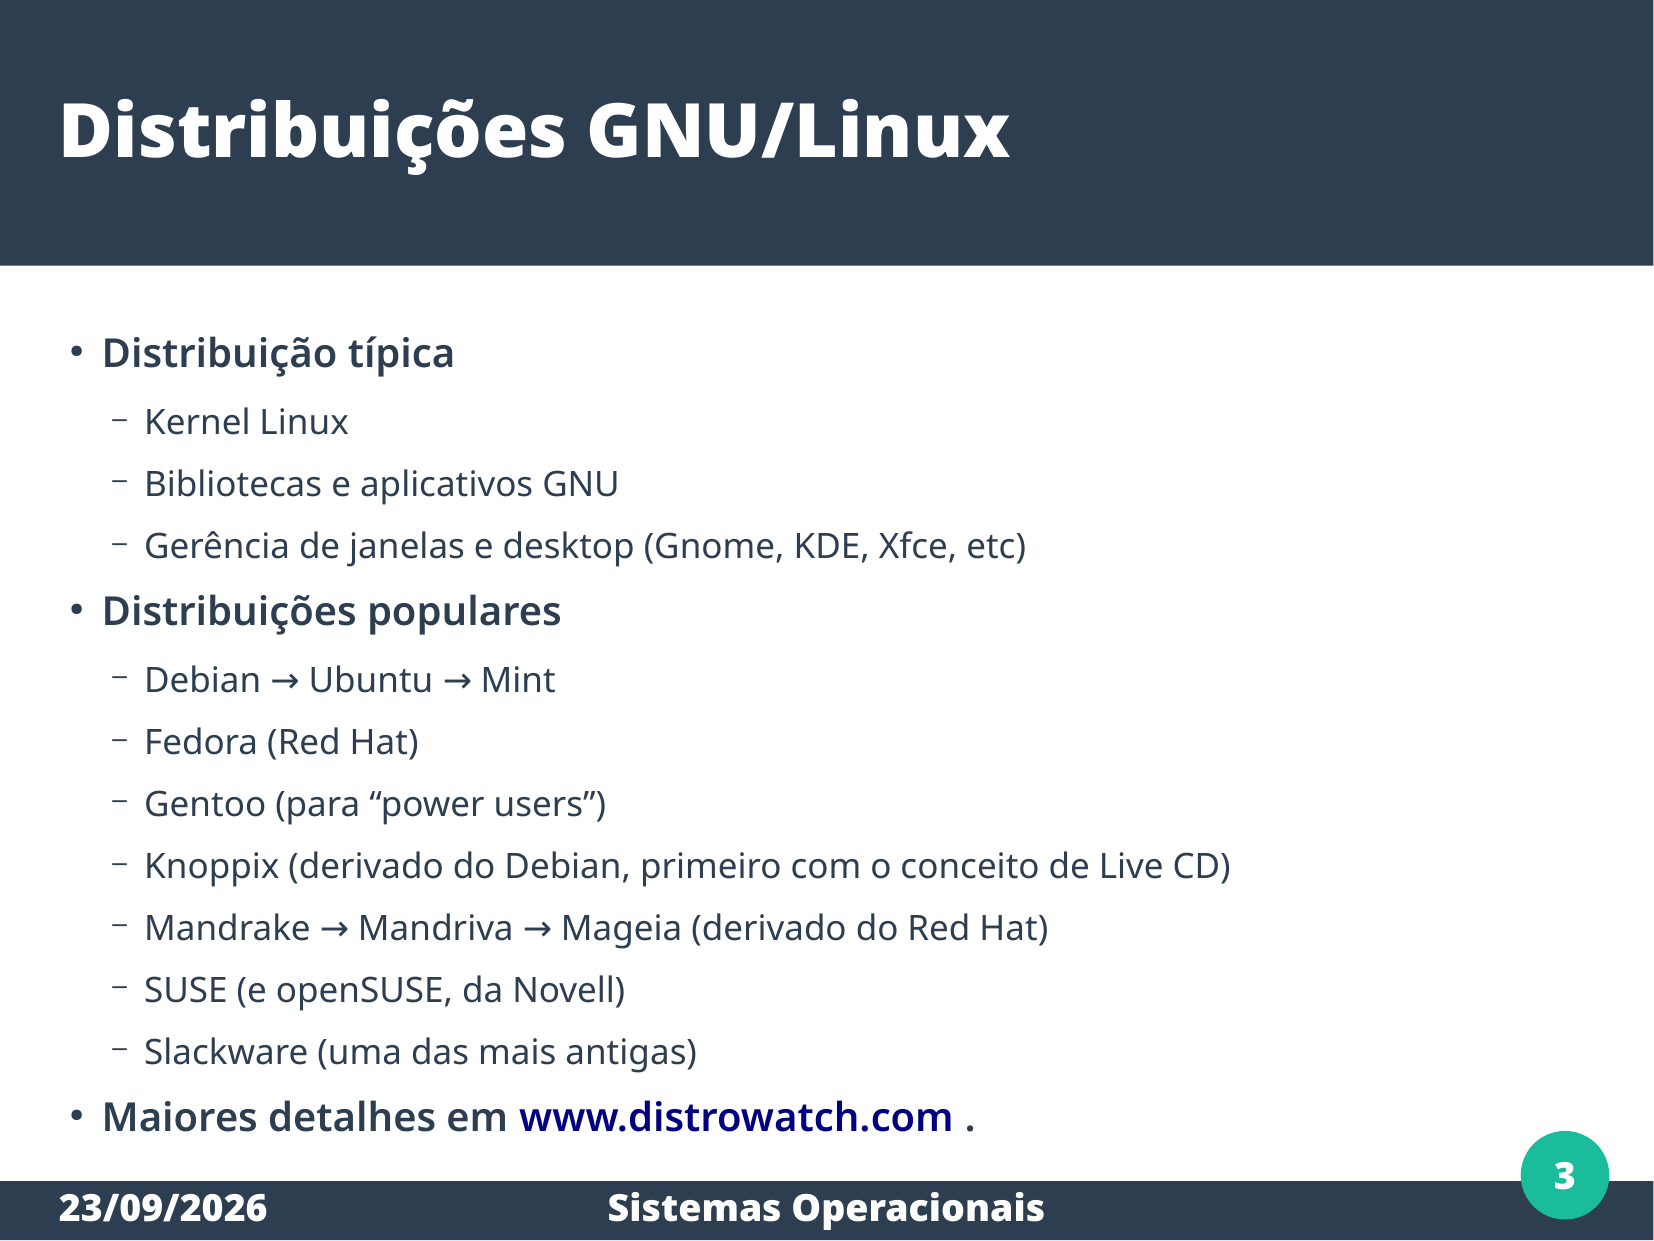

Distribuições GNU/Linux
# Distribuição típica
Kernel Linux
Bibliotecas e aplicativos GNU
Gerência de janelas e desktop (Gnome, KDE, Xfce, etc)
Distribuições populares
Debian → Ubuntu → Mint
Fedora (Red Hat)
Gentoo (para “power users”)
Knoppix (derivado do Debian, primeiro com o conceito de Live CD)
Mandrake → Mandriva → Mageia (derivado do Red Hat)
SUSE (e openSUSE, da Novell)
Slackware (uma das mais antigas)
Maiores detalhes em www.distrowatch.com .
3
Sistemas Operacionais